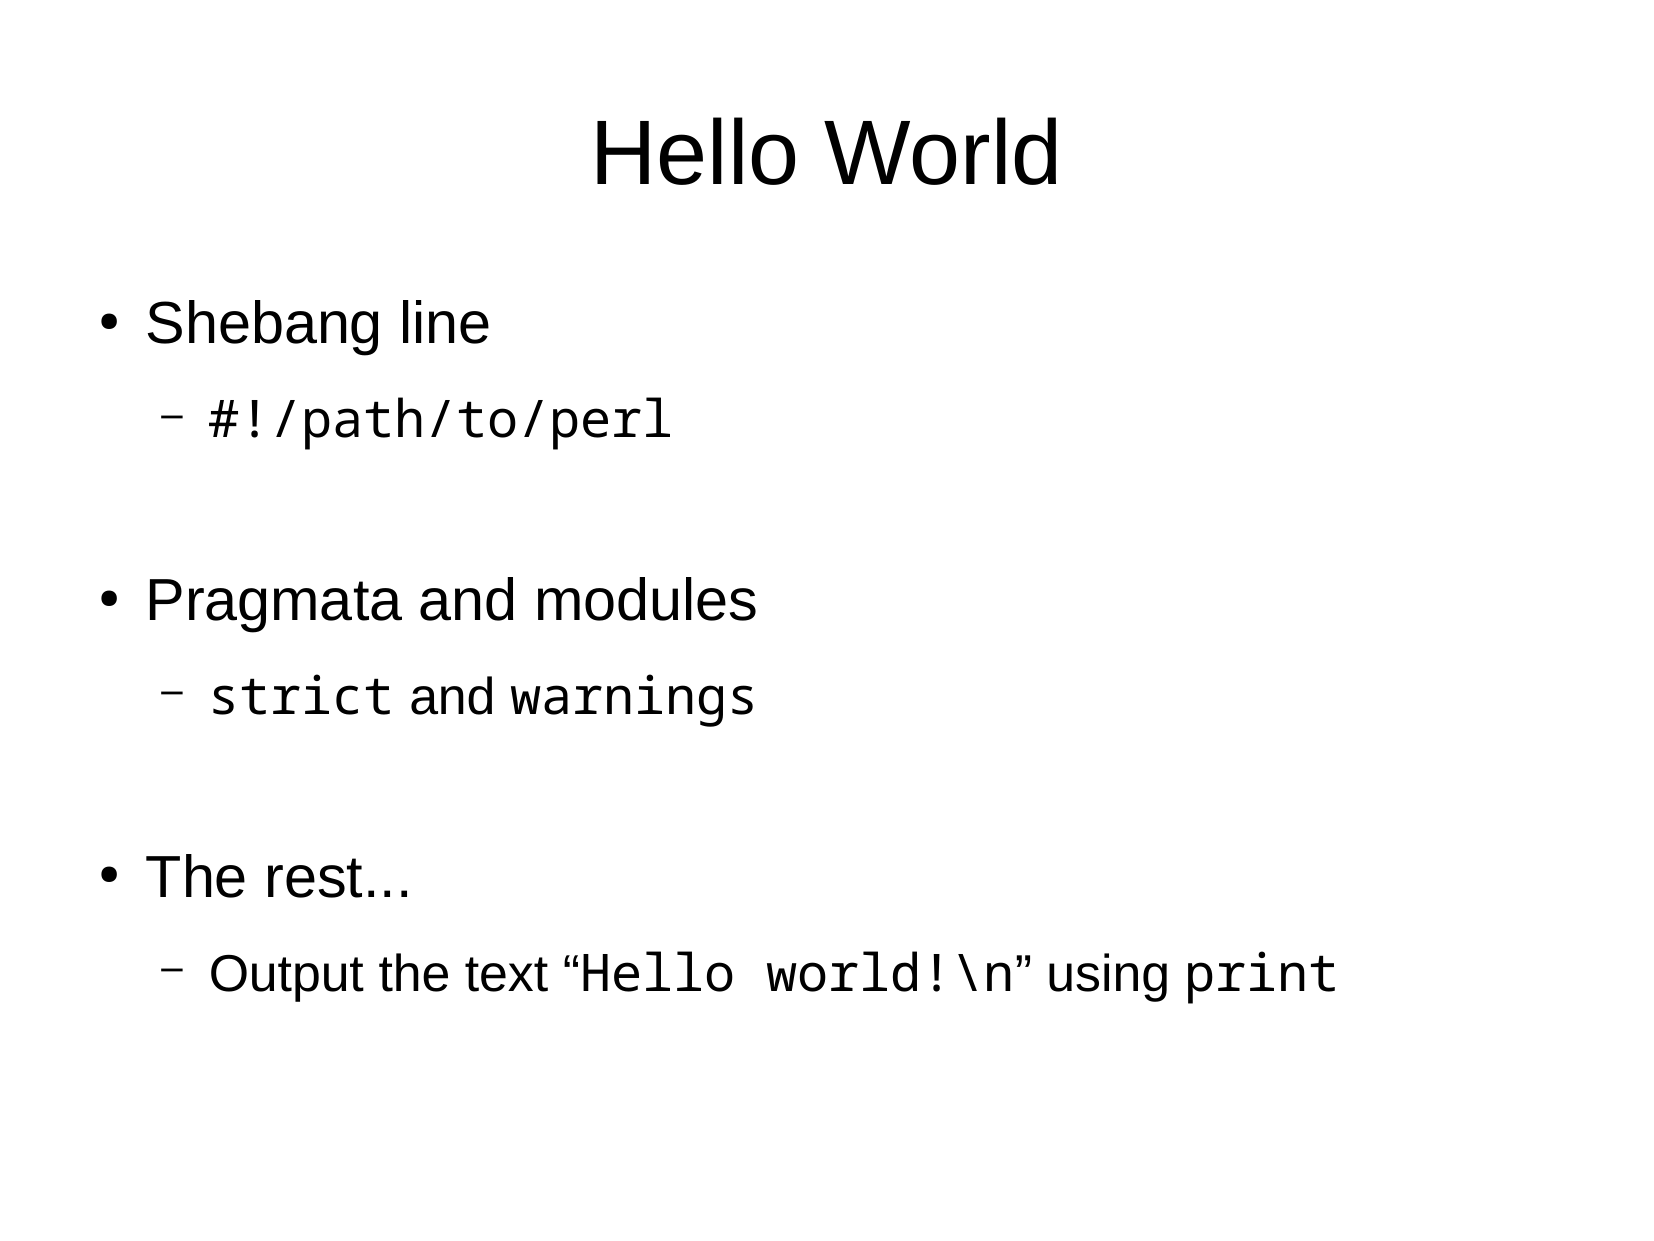

# Hello World
Shebang line
#!/path/to/perl
Pragmata and modules
strict and warnings
The rest...
Output the text “Hello world!\n” using print